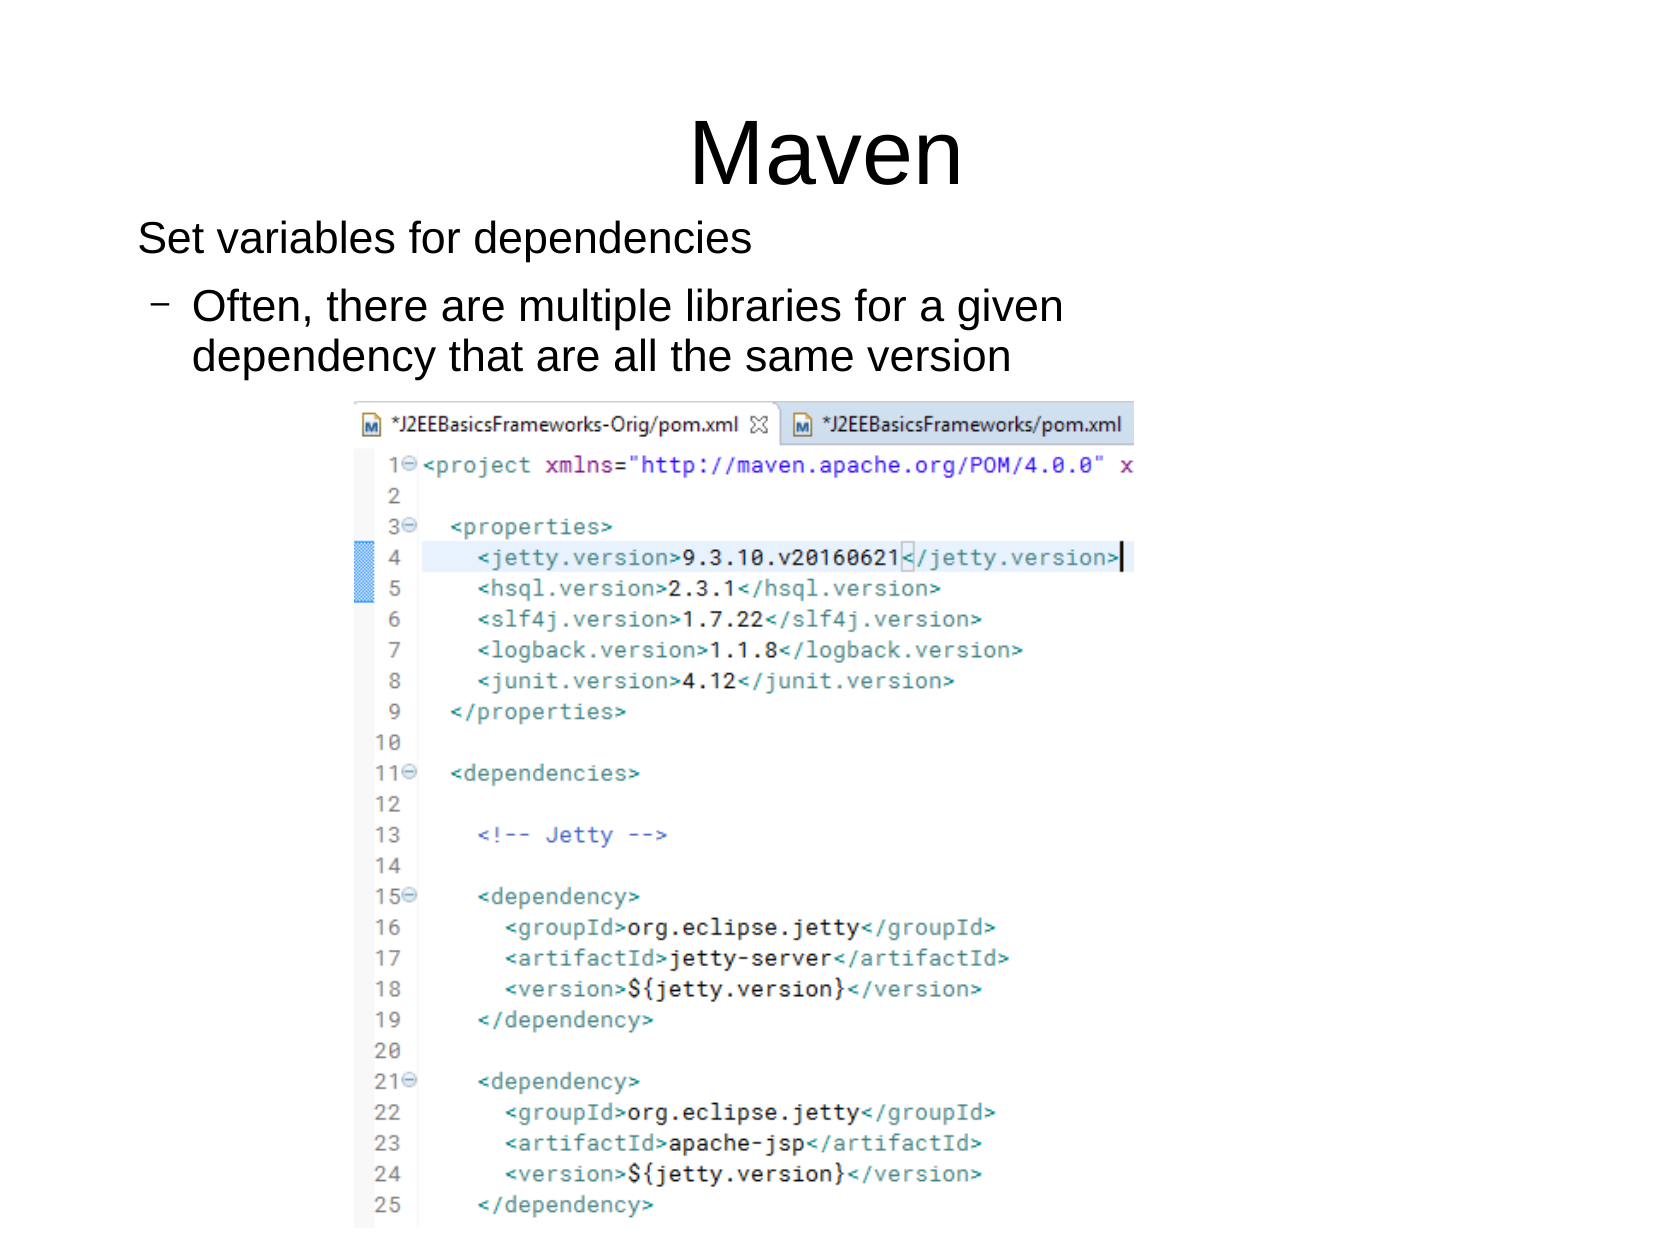

# Maven
Set variables for dependencies
Often, there are multiple libraries for a given
dependency that are all the same version